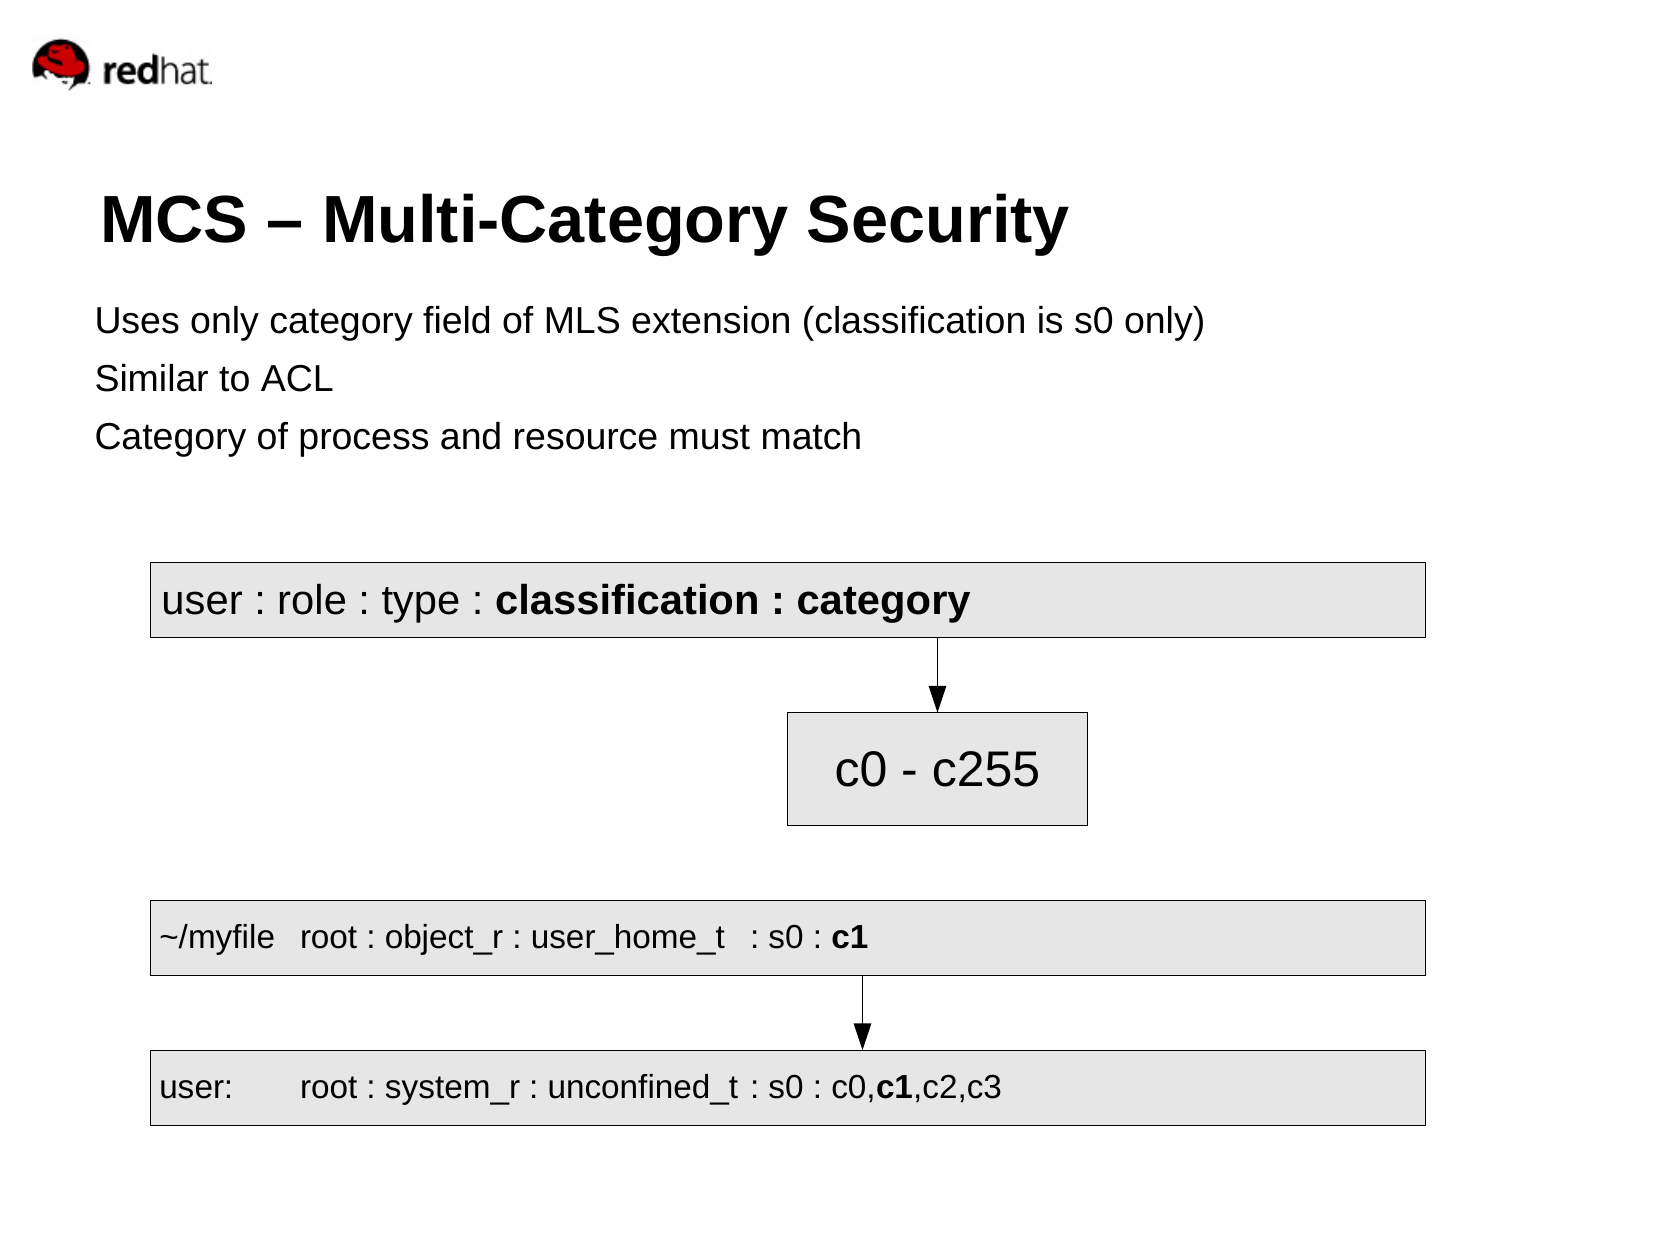

# MCS – Multi-Category Security
Uses only category field of MLS extension (classification is s0 only)
Similar to ACL
Category of process and resource must match
 user : role : type : classification : category
c0 - c255
 ~/myfile	root : object_r : user_home_t 	: s0 : c1
 user:	root : system_r : unconfined_t	: s0 : c0,c1,c2,c3